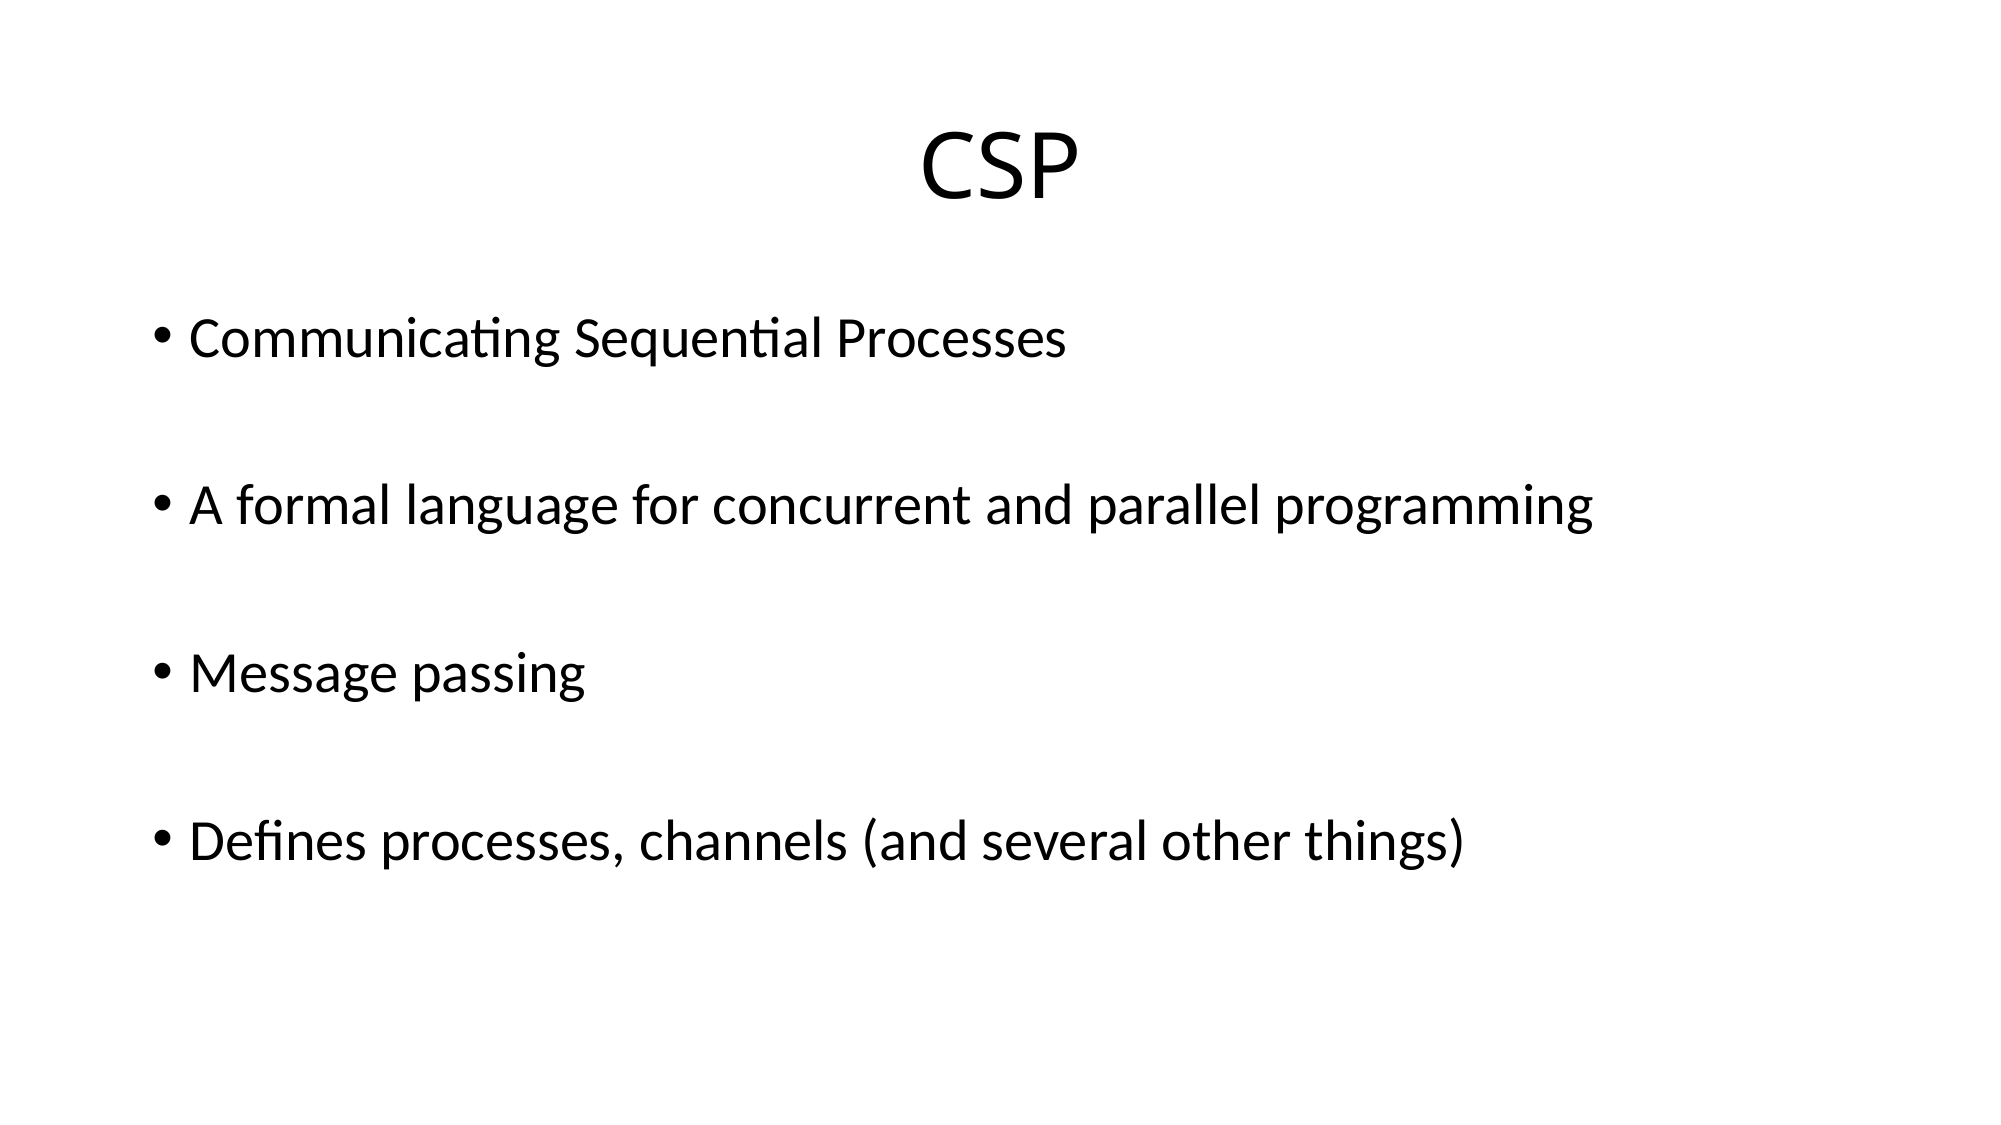

# CSP
Communicating Sequential Processes
A formal language for concurrent and parallel programming
Message passing
Defines processes, channels (and several other things)